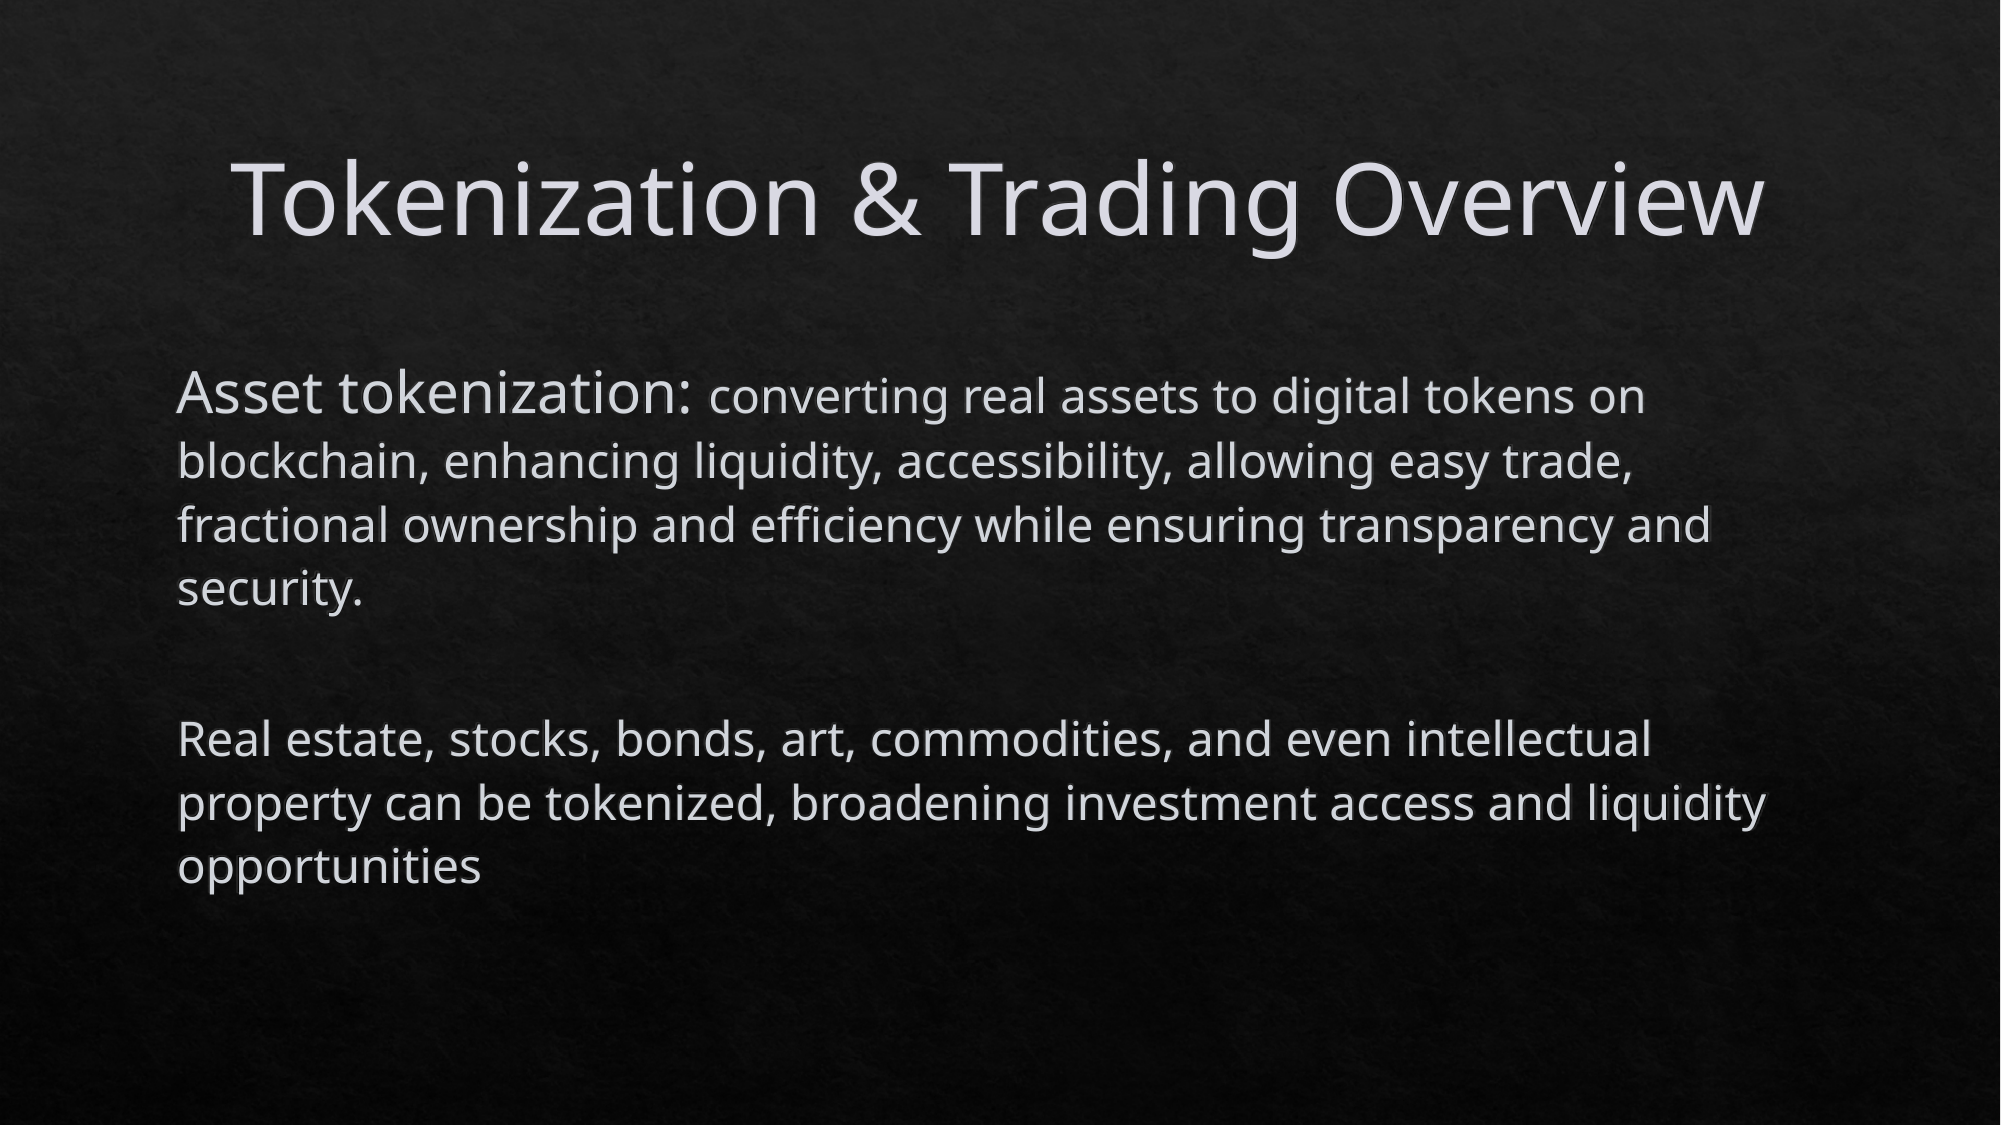

# Tokenization & Trading Overview
Asset tokenization: converting real assets to digital tokens on blockchain, enhancing liquidity, accessibility, allowing easy trade, fractional ownership and efficiency while ensuring transparency and security.
Real estate, stocks, bonds, art, commodities, and even intellectual property can be tokenized, broadening investment access and liquidity opportunities